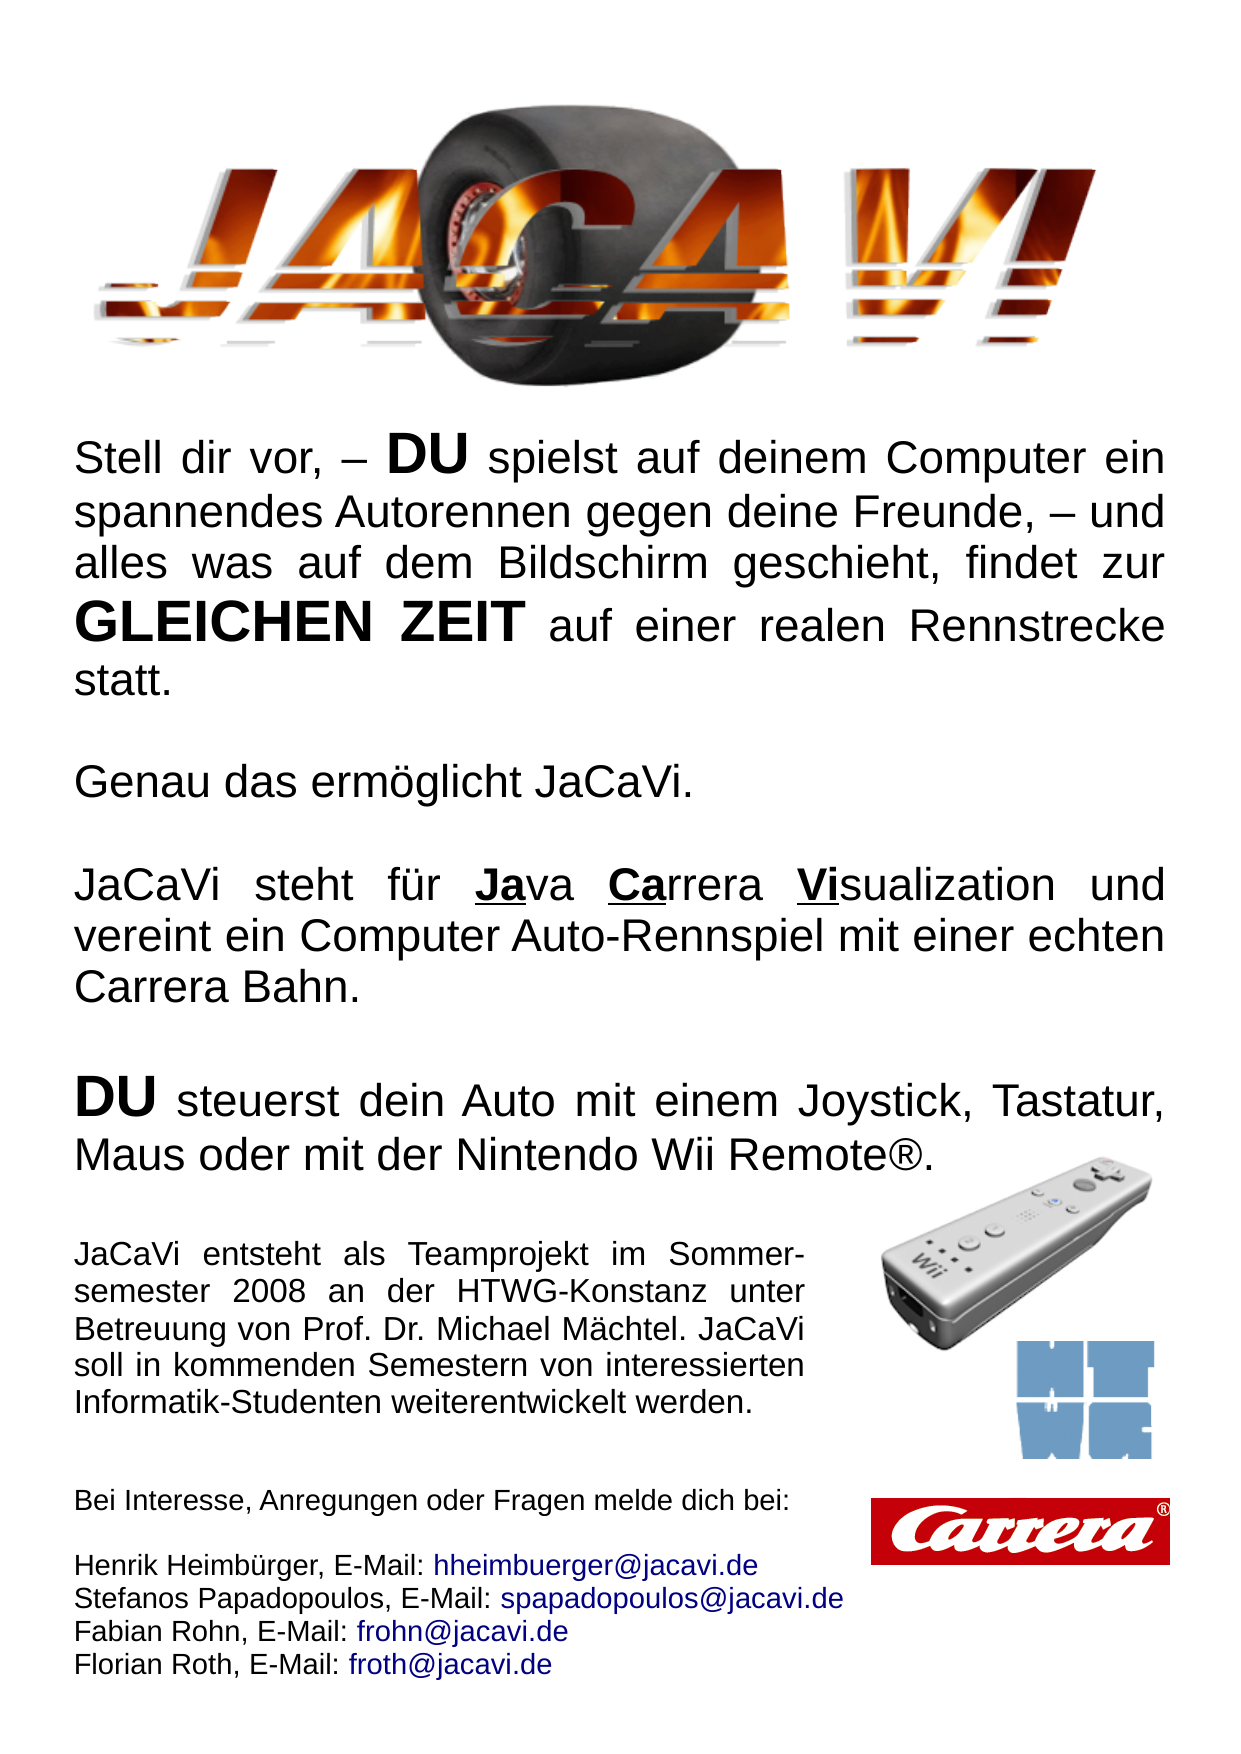

Stell dir vor, – DU spielst auf deinem Computer ein spannendes Autorennen gegen deine Freunde, – und alles was auf dem Bildschirm geschieht, findet zur GLEICHEN ZEIT auf einer realen Rennstrecke statt.
Genau das ermöglicht JaCaVi.
JaCaVi steht für Java Carrera Visualization und vereint ein Computer Auto-Rennspiel mit einer echten Carrera Bahn.
DU steuerst dein Auto mit einem Joystick, Tastatur, Maus oder mit der Nintendo Wii Remote®.
JaCaVi entsteht als Teamprojekt im Sommer-semester 2008 an der HTWG-Konstanz unter Betreuung von Prof. Dr. Michael Mächtel. JaCaVi soll in kommenden Semestern von interessierten Informatik-Studenten weiterentwickelt werden.
Bei Interesse, Anregungen oder Fragen melde dich bei:
Henrik Heimbürger, E-Mail: hheimbuerger@jacavi.de
Stefanos Papadopoulos, E-Mail: spapadopoulos@jacavi.de
Fabian Rohn, E-Mail: frohn@jacavi.de
Florian Roth, E-Mail: froth@jacavi.de